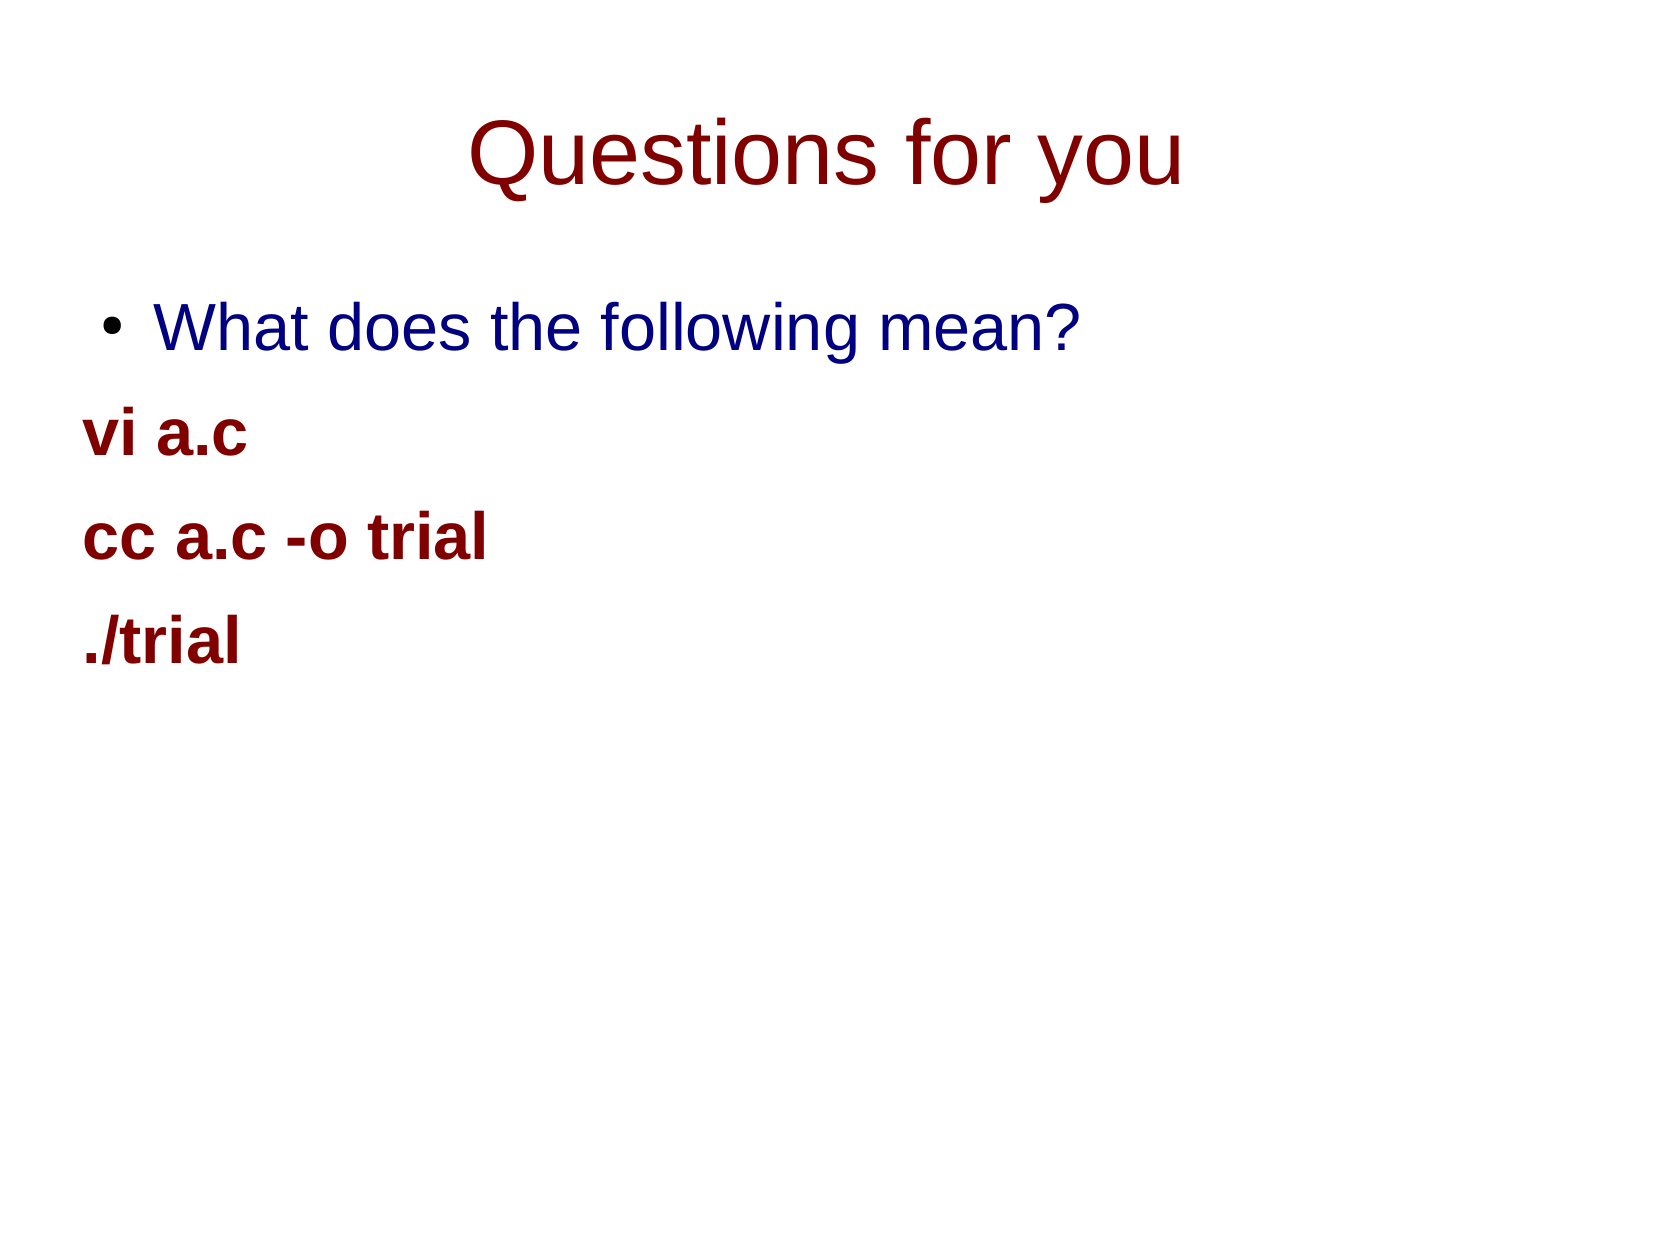

# Questions for you
What does the following mean?
vi a.c
cc a.c -o trial
./trial